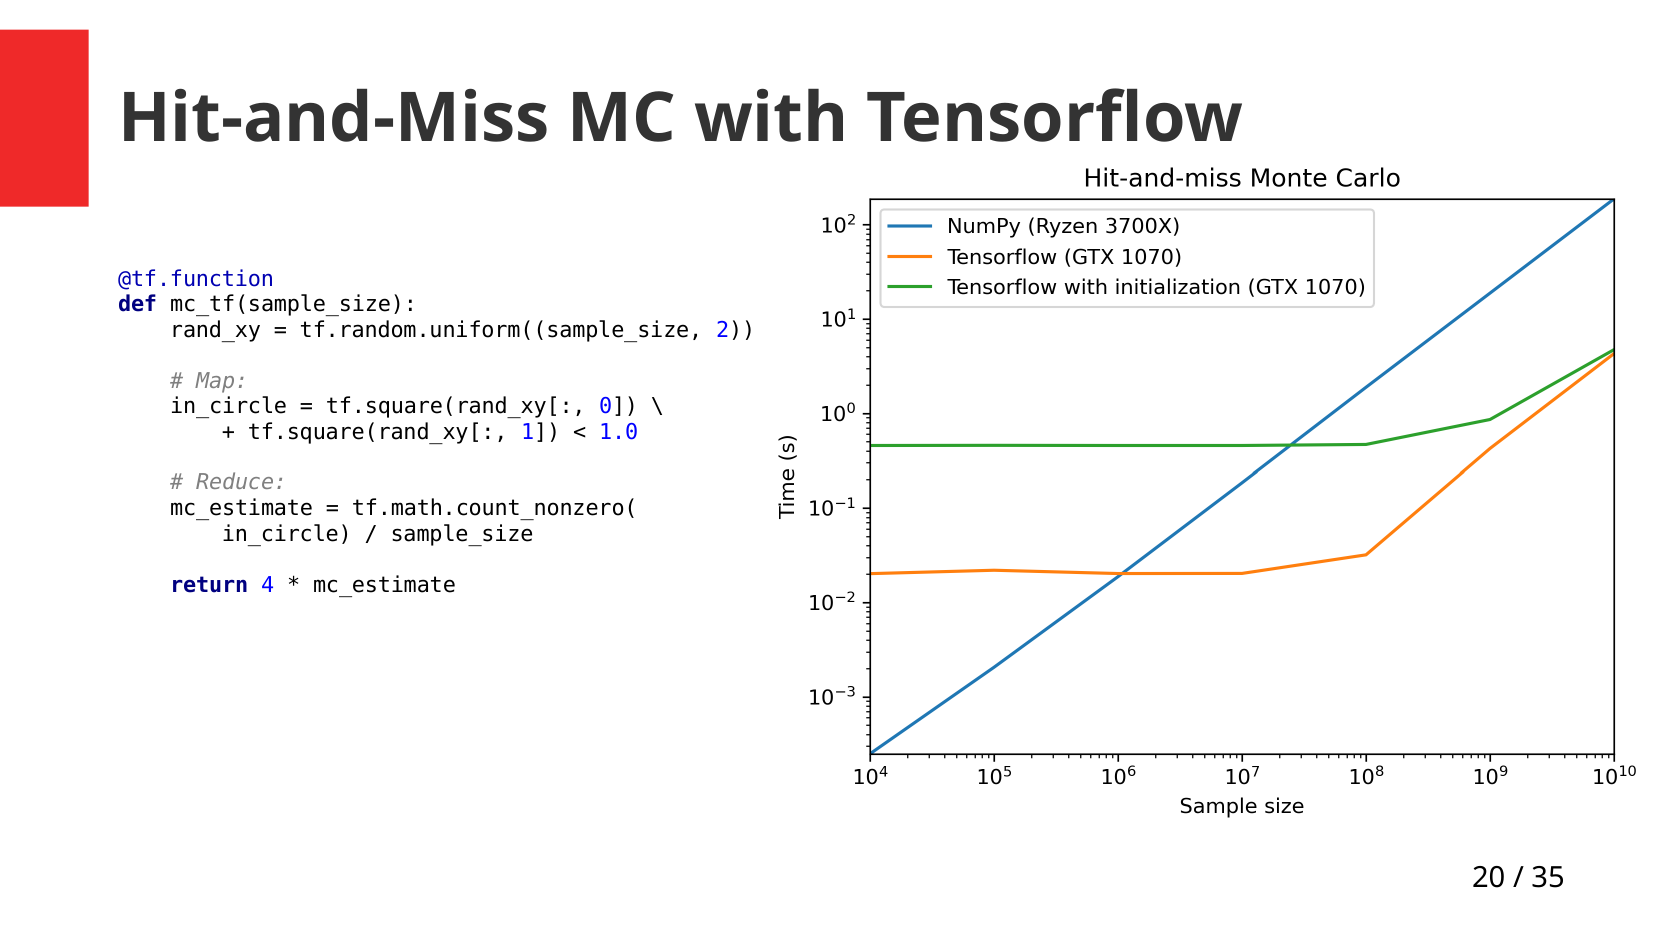

# Hit-and-Miss MC with Tensorflow
@tf.function
def mc_tf(sample_size):
 rand_xy = tf.random.uniform((sample_size, 2))
 # Map:
 in_circle = tf.square(rand_xy[:, 0]) \
 + tf.square(rand_xy[:, 1]) < 1.0
 # Reduce:
 mc_estimate = tf.math.count_nonzero(
 in_circle) / sample_size
 return 4 * mc_estimate
20